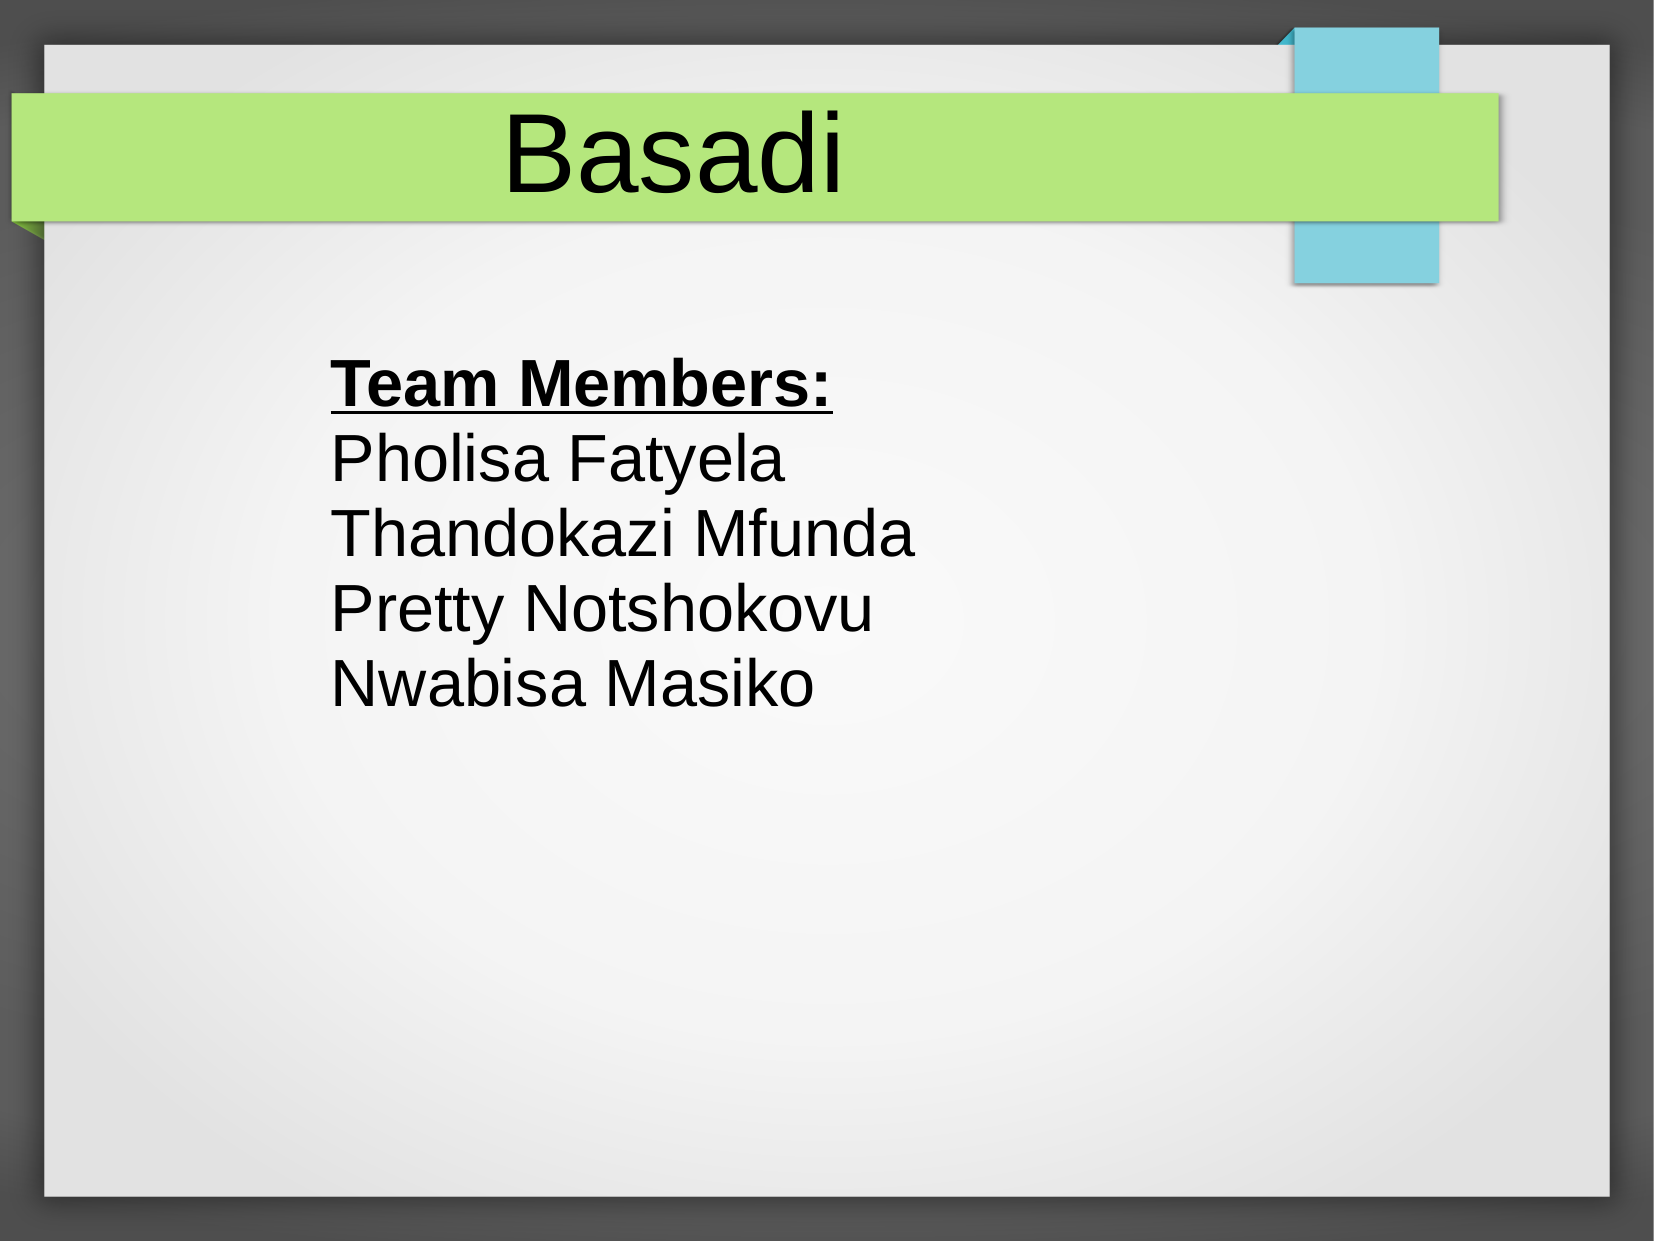

# Basadi
Team Members:
Pholisa Fatyela
Thandokazi Mfunda
Pretty Notshokovu
Nwabisa Masiko